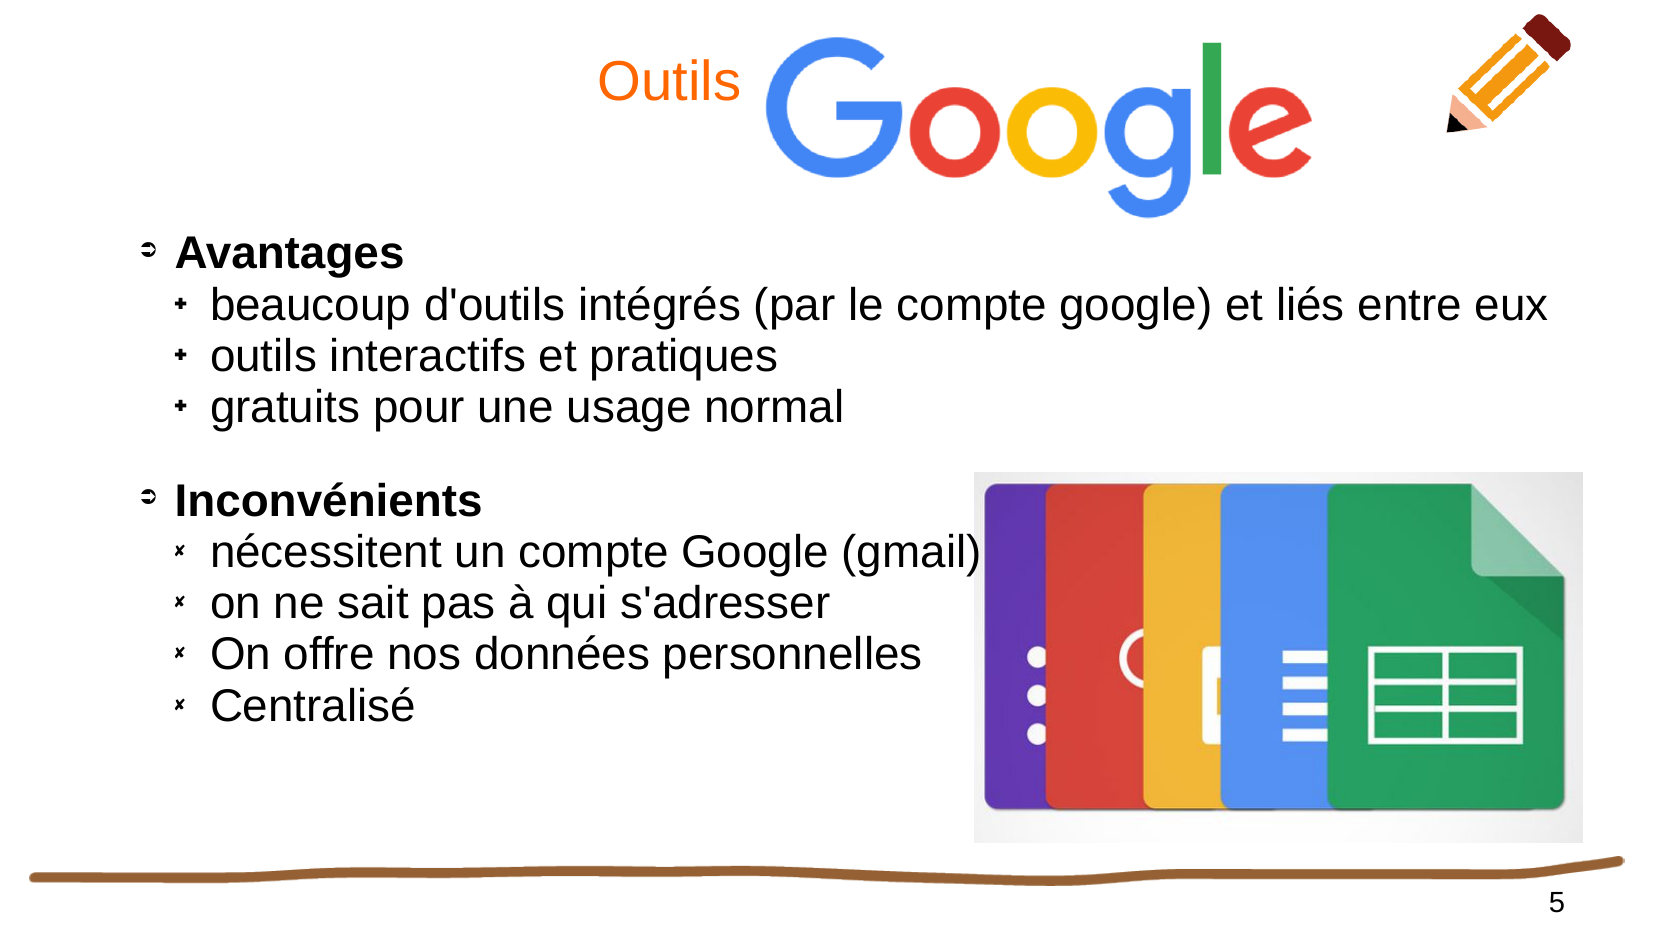

# Outils Google
Avantages
beaucoup d'outils intégrés (par le compte google) et liés entre eux
outils interactifs et pratiques
gratuits pour une usage normal
Inconvénients
nécessitent un compte Google (gmail)
on ne sait pas à qui s'adresser
On offre nos données personnelles
Centralisé
5